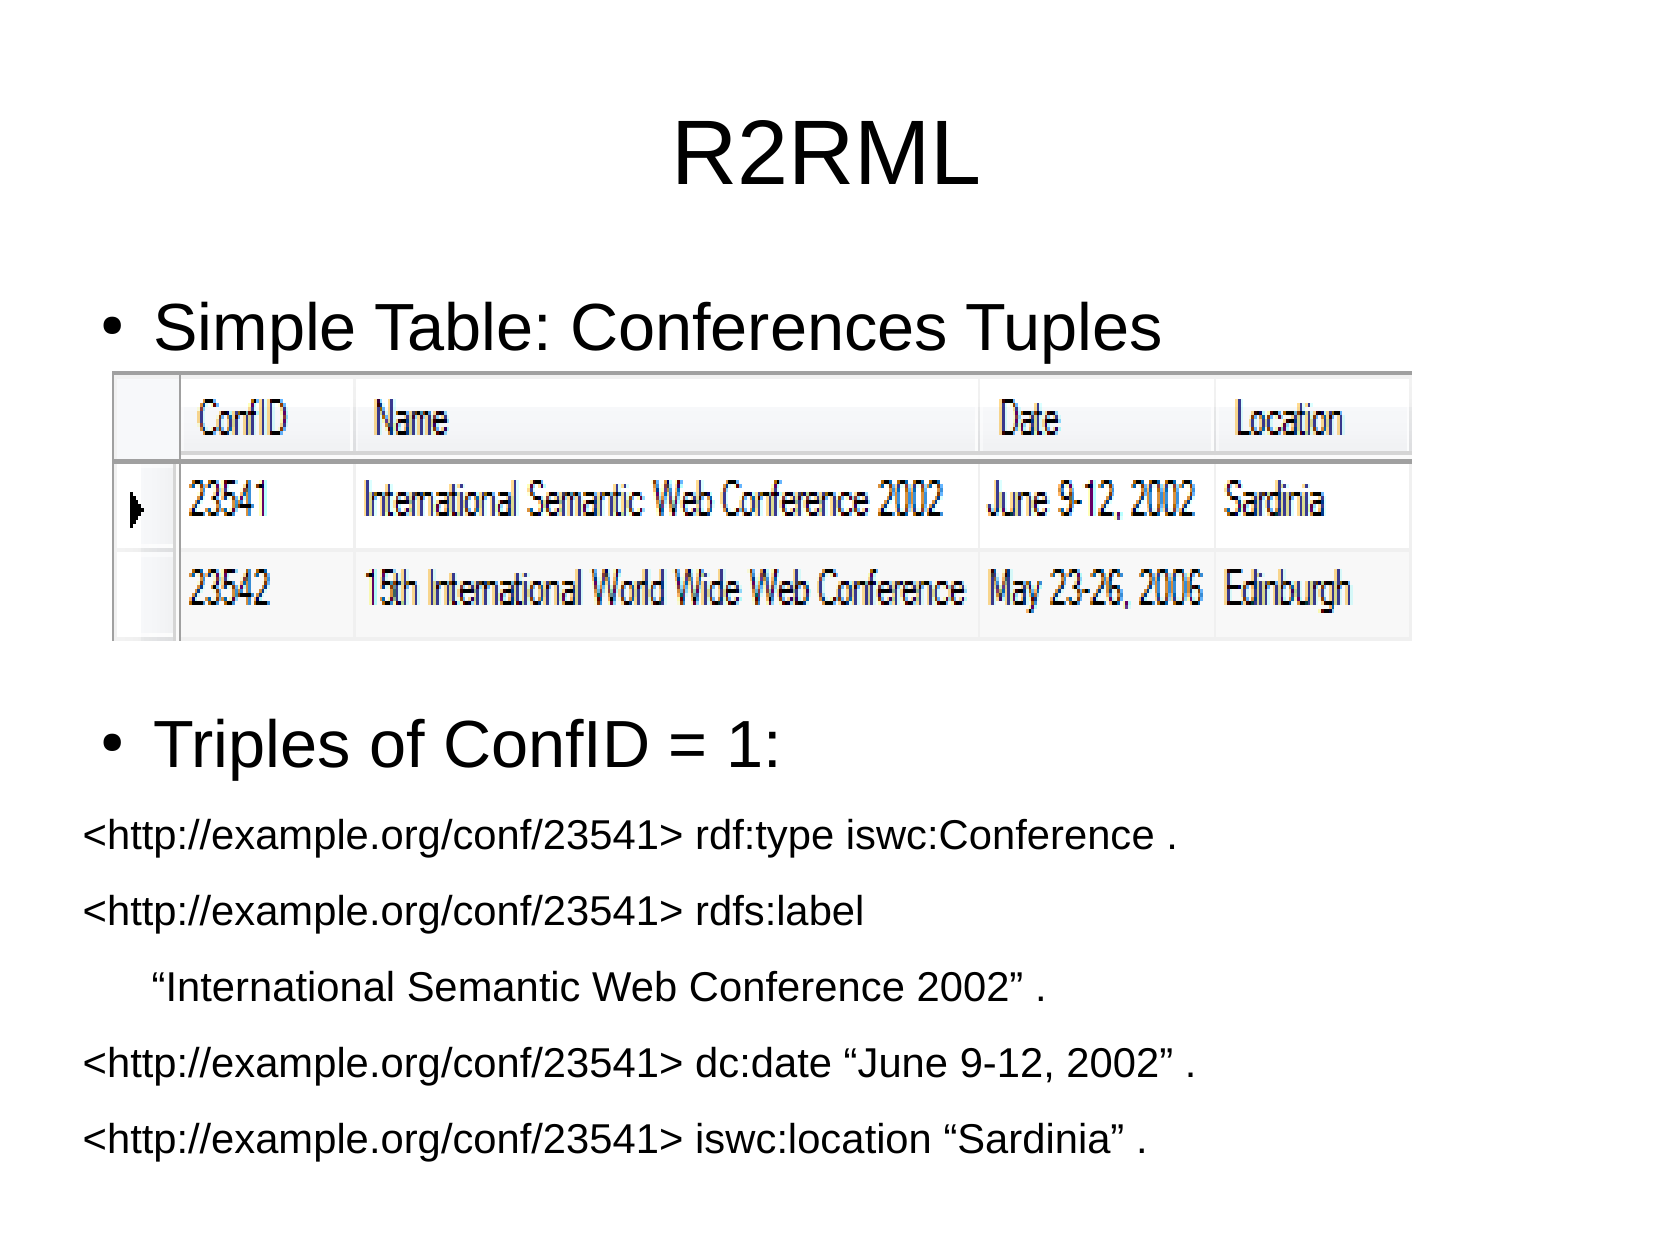

# R2RML
Simple Table: Conferences Tuples
Triples of ConfID = 1:
<http://example.org/conf/23541> rdf:type iswc:Conference .
<http://example.org/conf/23541> rdfs:label
 “International Semantic Web Conference 2002” .
<http://example.org/conf/23541> dc:date “June 9-12, 2002” .
<http://example.org/conf/23541> iswc:location “Sardinia” .